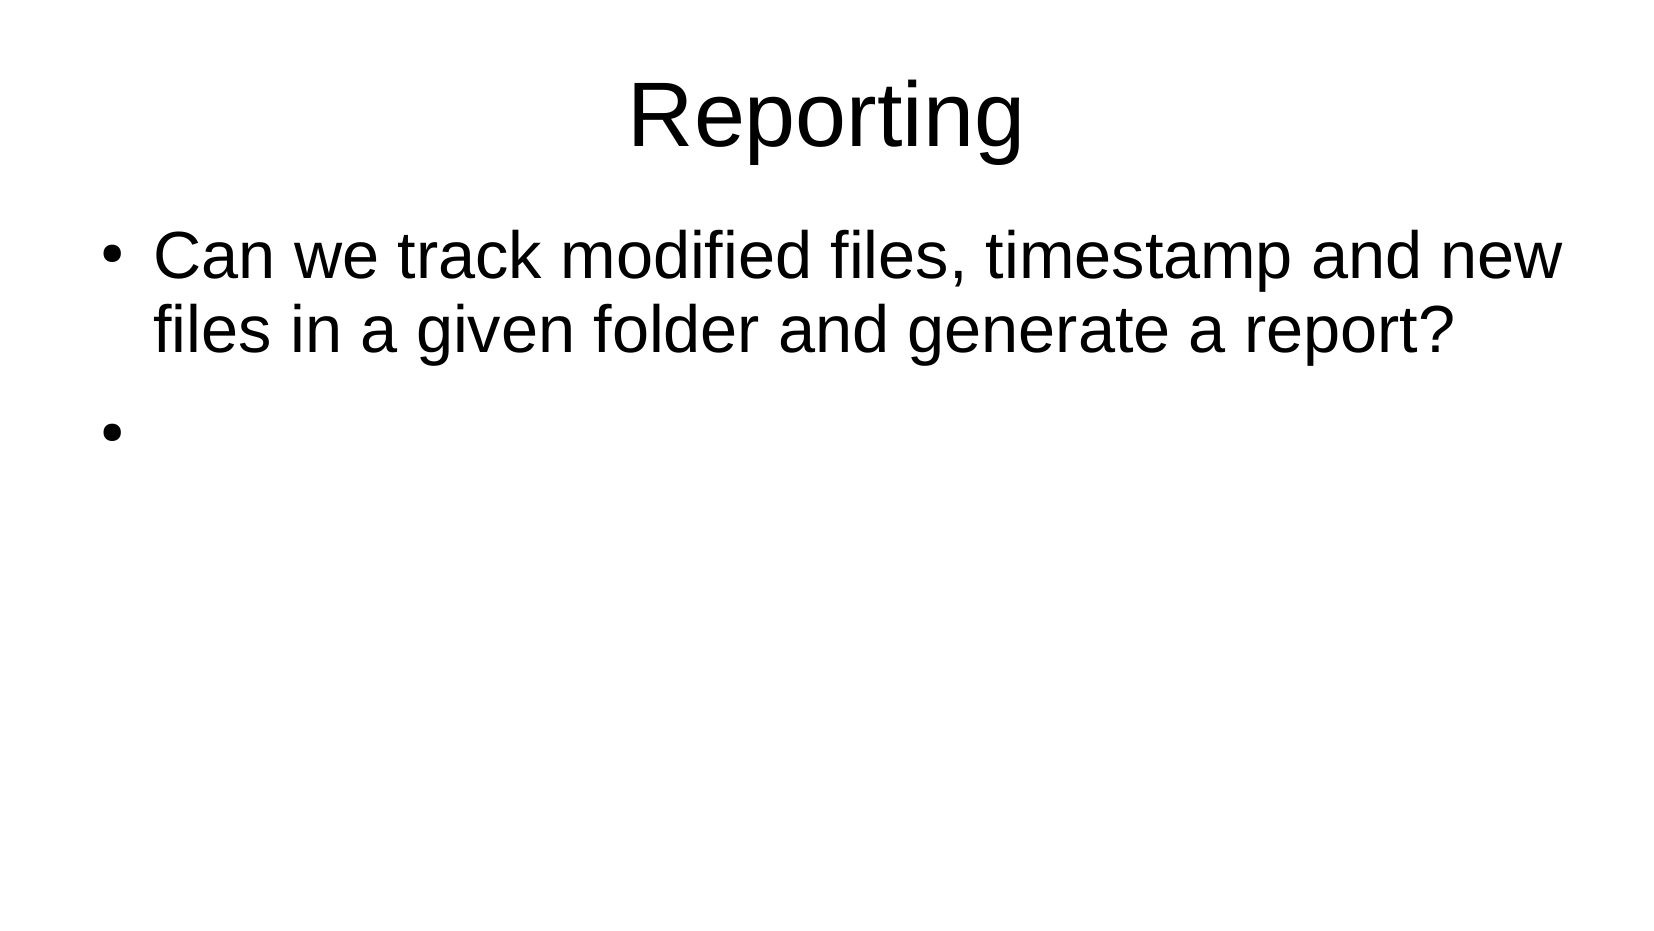

# Reporting
Can we track modified files, timestamp and new files in a given folder and generate a report?